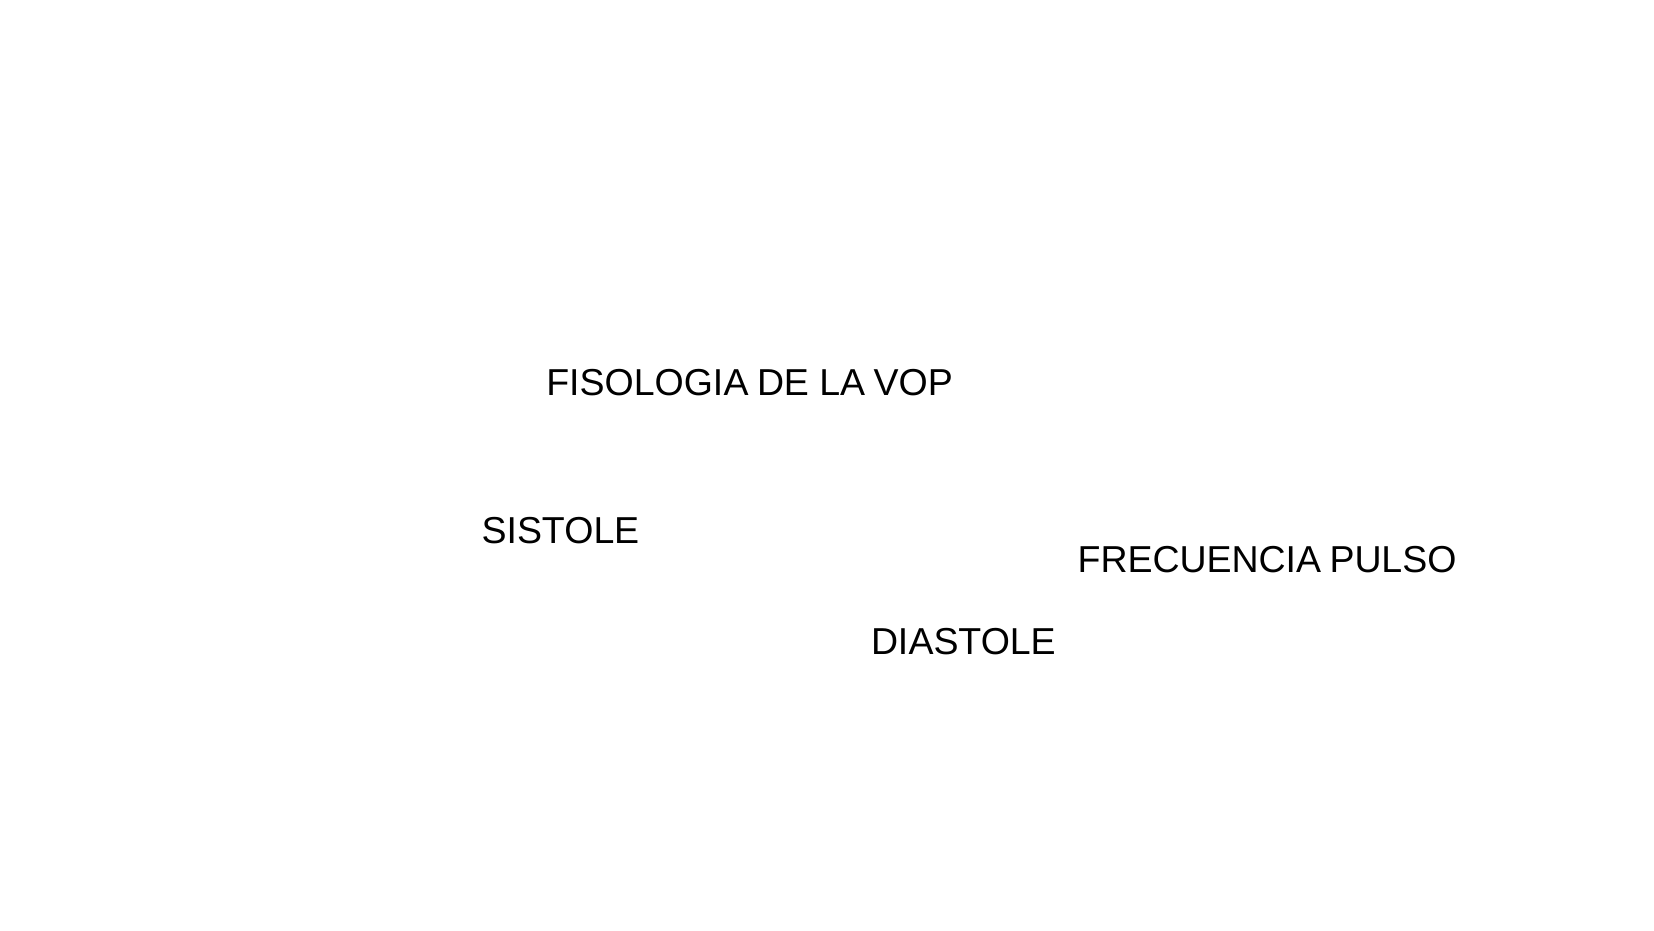

FISOLOGIA DE LA VOP
SISTOLE
FRECUENCIA PULSO
DIASTOLE